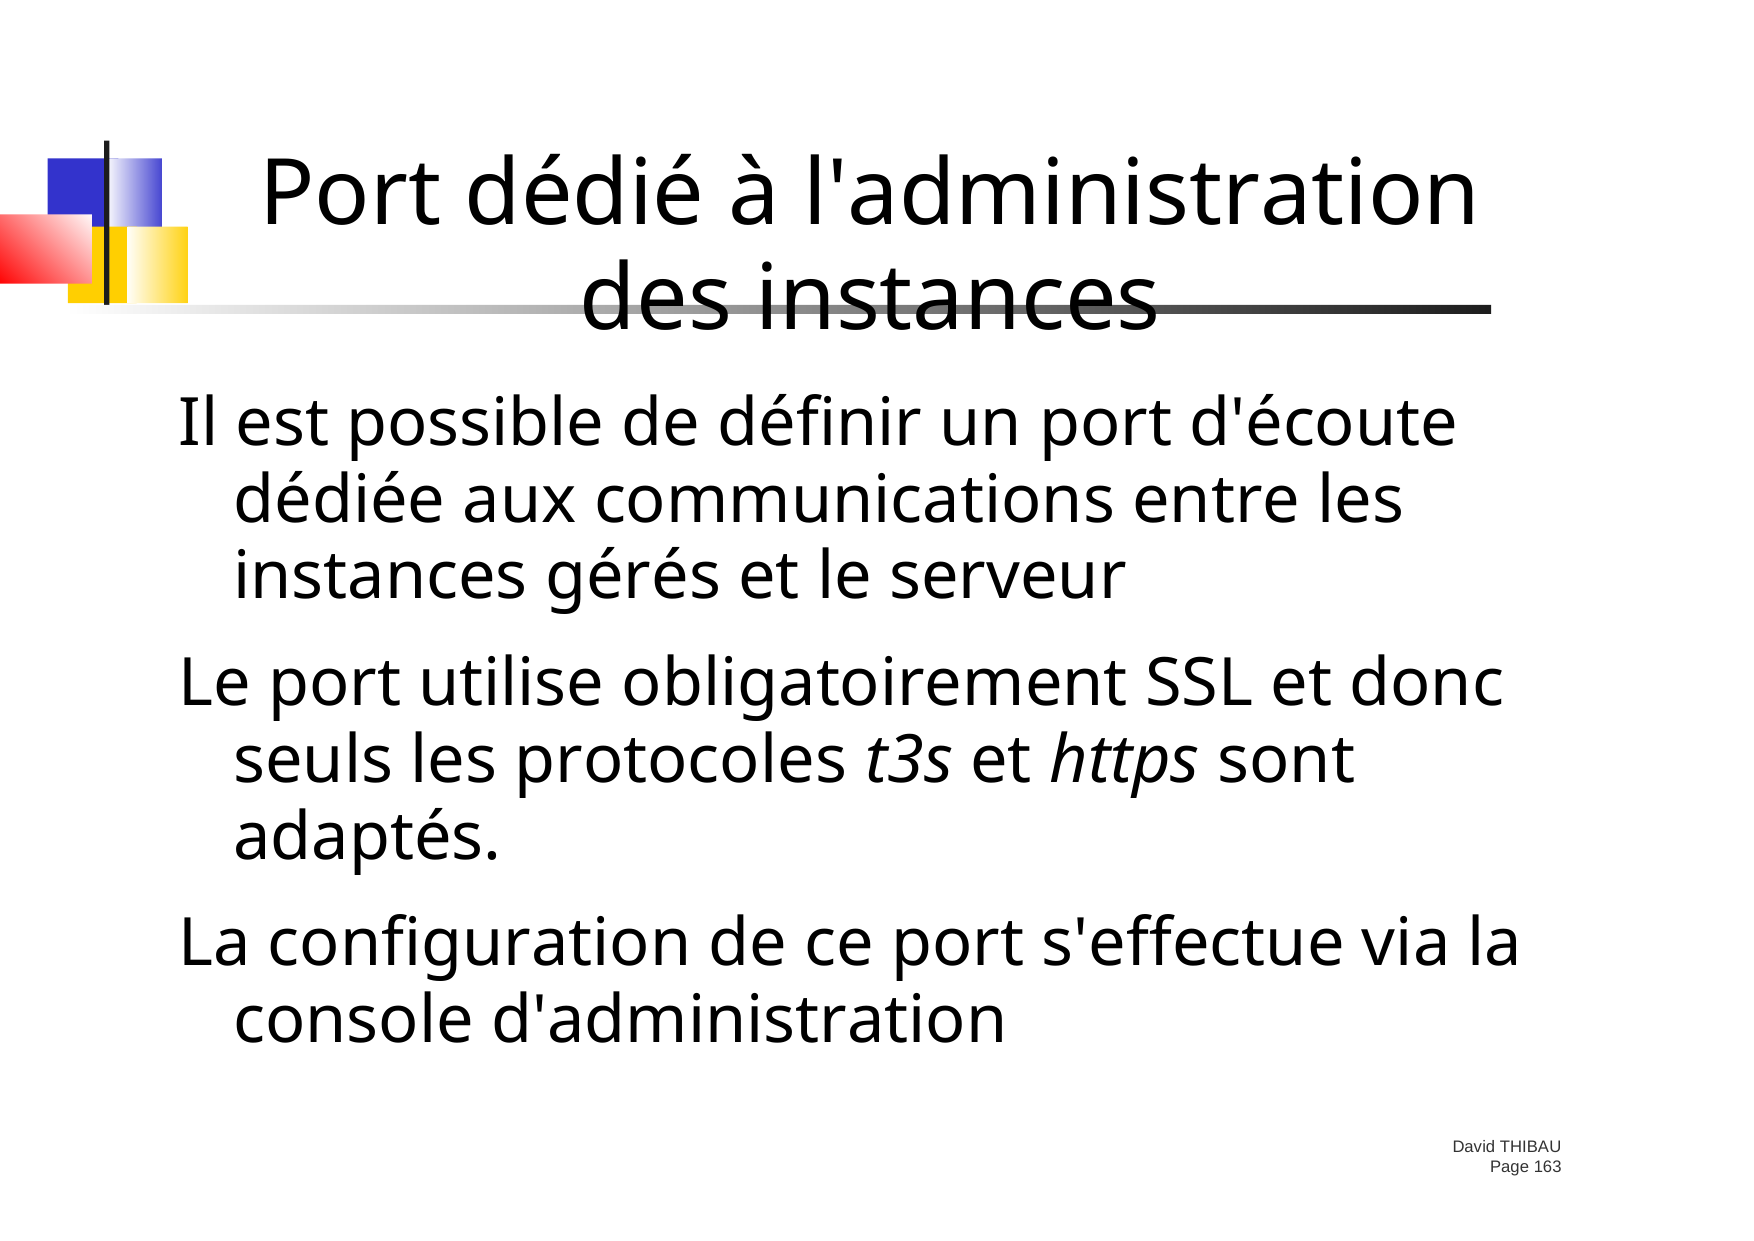

# Port dédié à l'administration des instances
Il est possible de définir un port d'écoute dédiée aux communications entre les instances gérés et le serveur
Le port utilise obligatoirement SSL et donc seuls les protocoles t3s et https sont adaptés.
La configuration de ce port s'effectue via la console d'administration